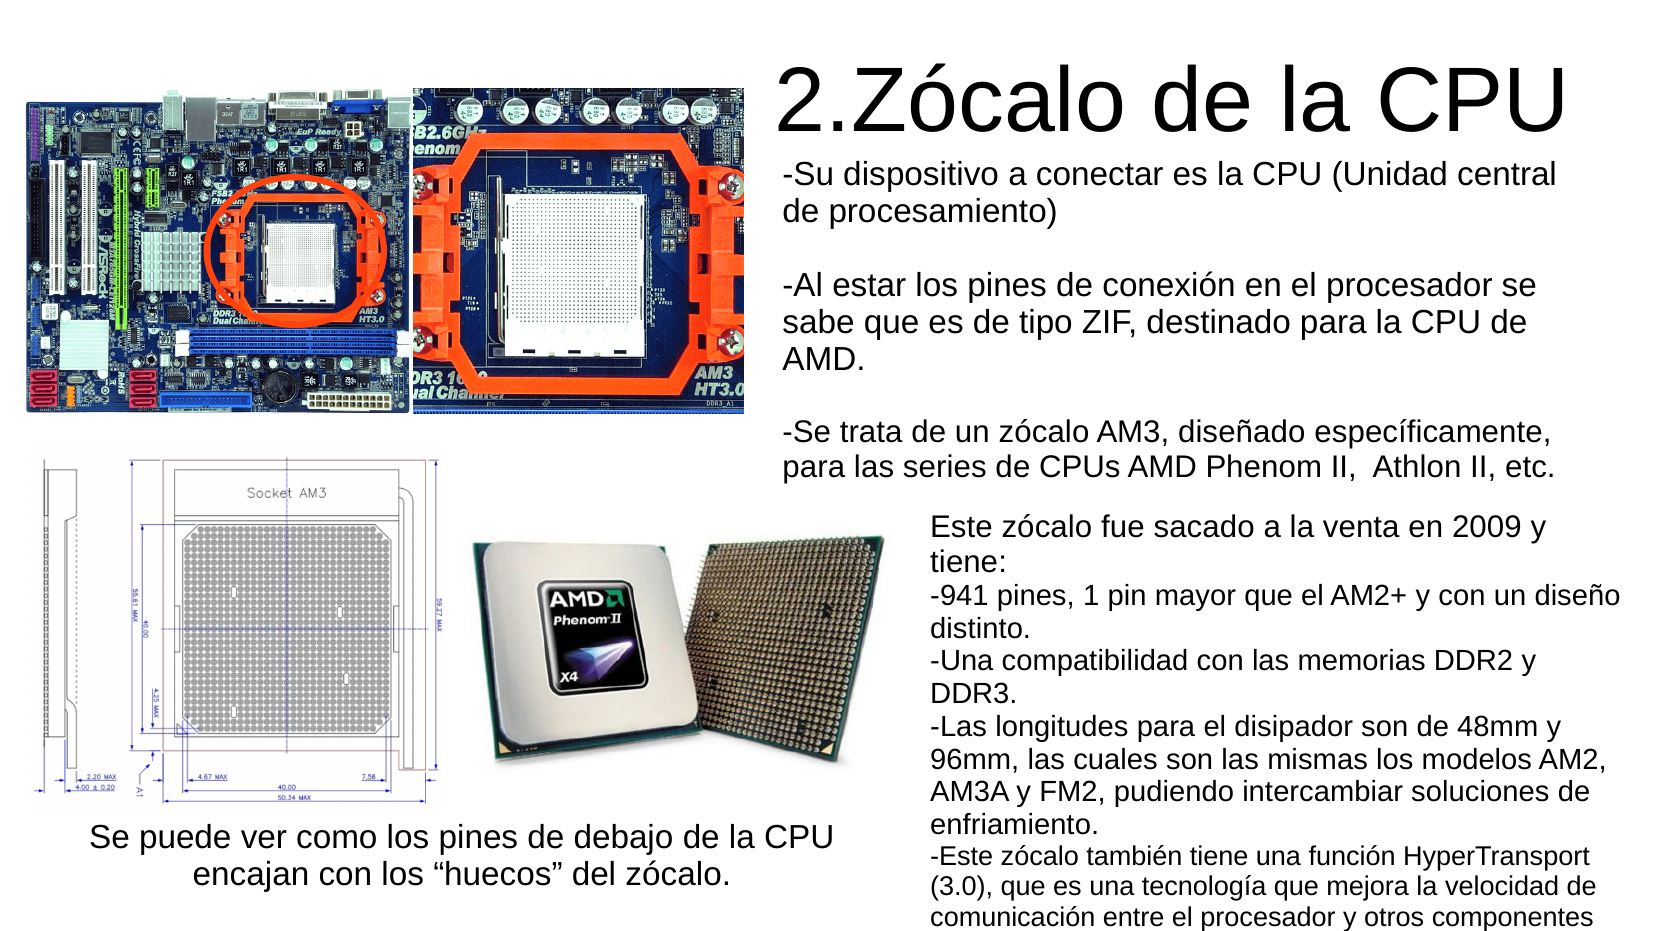

# 2.Zócalo de la CPU
-Su dispositivo a conectar es la CPU (Unidad central de procesamiento)
-Al estar los pines de conexión en el procesador se sabe que es de tipo ZIF, destinado para la CPU de AMD.
-Se trata de un zócalo AM3, diseñado específicamente, para las series de CPUs AMD Phenom II, Athlon II, etc.
Este zócalo fue sacado a la venta en 2009 y tiene:
-941 pines, 1 pin mayor que el AM2+ y con un diseño distinto.
-Una compatibilidad con las memorias DDR2 y DDR3.
-Las longitudes para el disipador son de 48mm y 96mm, las cuales son las mismas los modelos AM2, AM3A y FM2, pudiendo intercambiar soluciones de enfriamiento.
-Este zócalo también tiene una función HyperTransport (3.0), que es una tecnología que mejora la velocidad de comunicación entre el procesador y otros componentes del sistema.
Se puede ver como los pines de debajo de la CPU encajan con los “huecos” del zócalo.